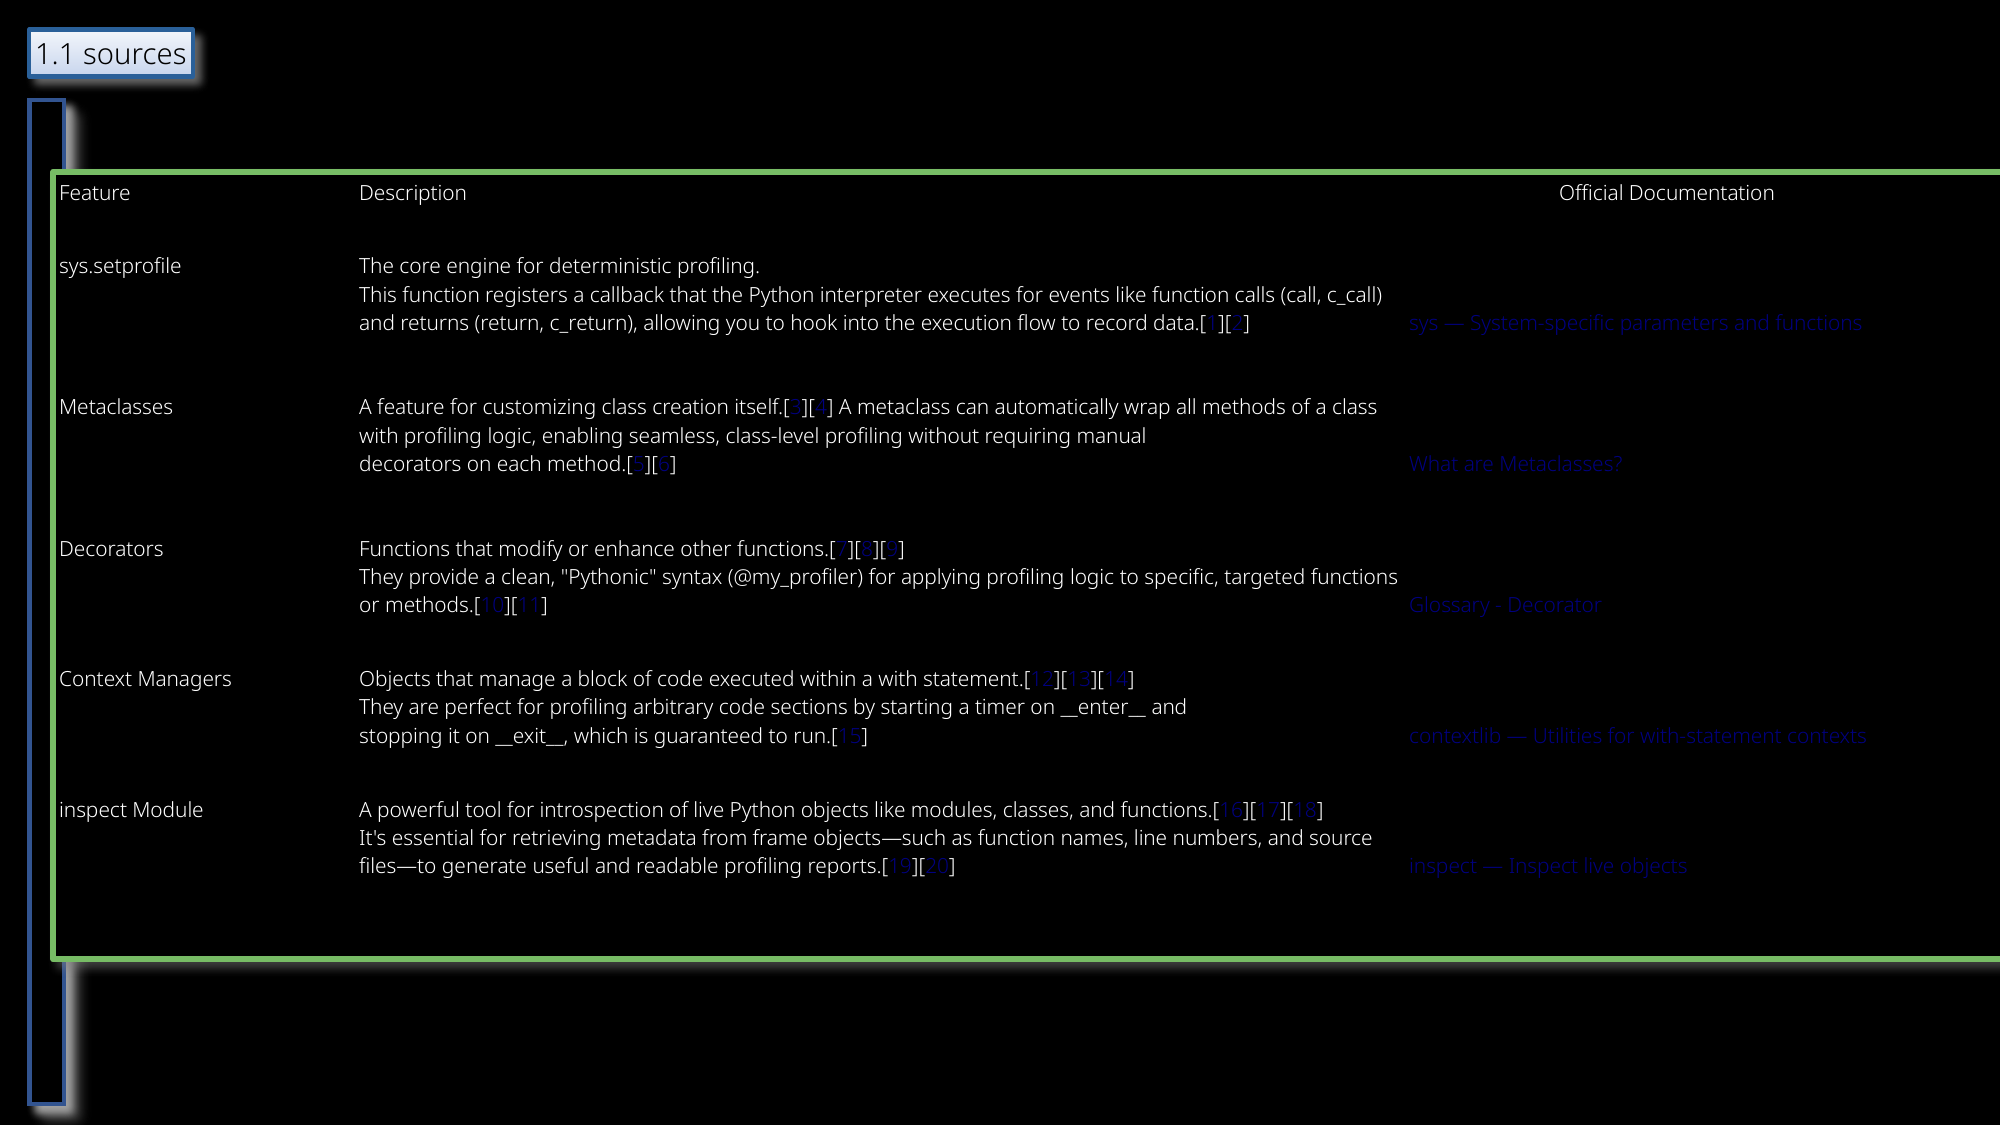

# 1.1 sources
Feature		Description								Official Documentation
sys.setprofile		The core engine for deterministic profiling.
		This function registers a callback that the Python interpreter executes for events like function calls (call, c_call)
		and returns (return, c_return), allowing you to hook into the execution flow to record data.[1][2]		sys — System-specific parameters and functions
Metaclasses		A feature for customizing class creation itself.[3][4] A metaclass can automatically wrap all methods of a class
		with profiling logic, enabling seamless, class-level profiling without requiring manual
		decorators on each method.[5][6]					What are Metaclasses?
Decorators		Functions that modify or enhance other functions.[7][8][9]
		They provide a clean, "Pythonic" syntax (@my_profiler) for applying profiling logic to specific, targeted functions
		or methods.[10][11]						Glossary - Decorator
Context Managers	Objects that manage a block of code executed within a with statement.[12][13][14]
		They are perfect for profiling arbitrary code sections by starting a timer on __enter__ and
		stopping it on __exit__, which is guaranteed to run.[15]				contextlib — Utilities for with-statement contexts
inspect Module		A powerful tool for introspection of live Python objects like modules, classes, and functions.[16][17][18]
		It's essential for retrieving metadata from frame objects—such as function names, line numbers, and source
		files—to generate useful and readable profiling reports.[19][20]				inspect — Inspect live objects